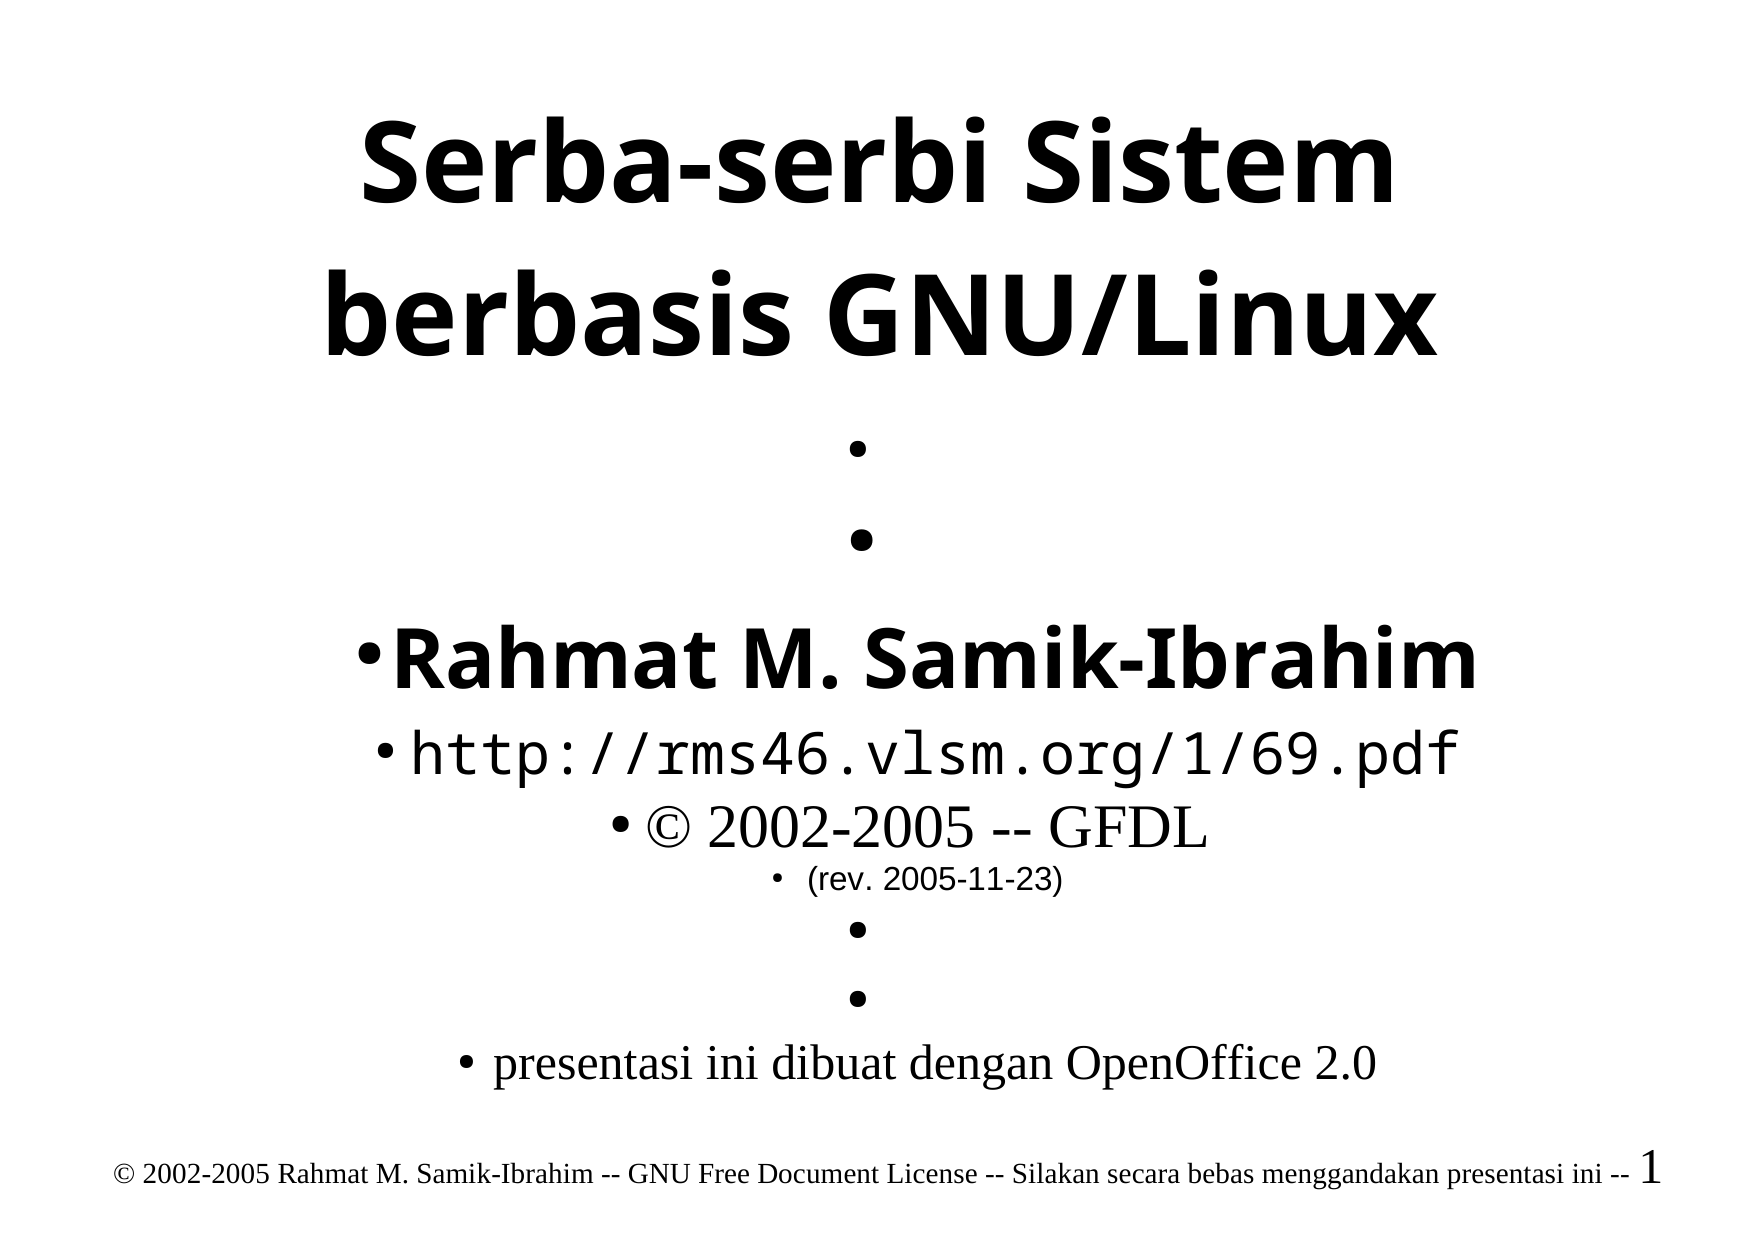

# Serba-serbi Sistem berbasis GNU/Linux
Rahmat M. Samik-Ibrahim
http://rms46.vlsm.org/1/69.pdf
© 2002-2005 -- GFDL
(rev. 2005-11-23)
presentasi ini dibuat dengan OpenOffice 2.0